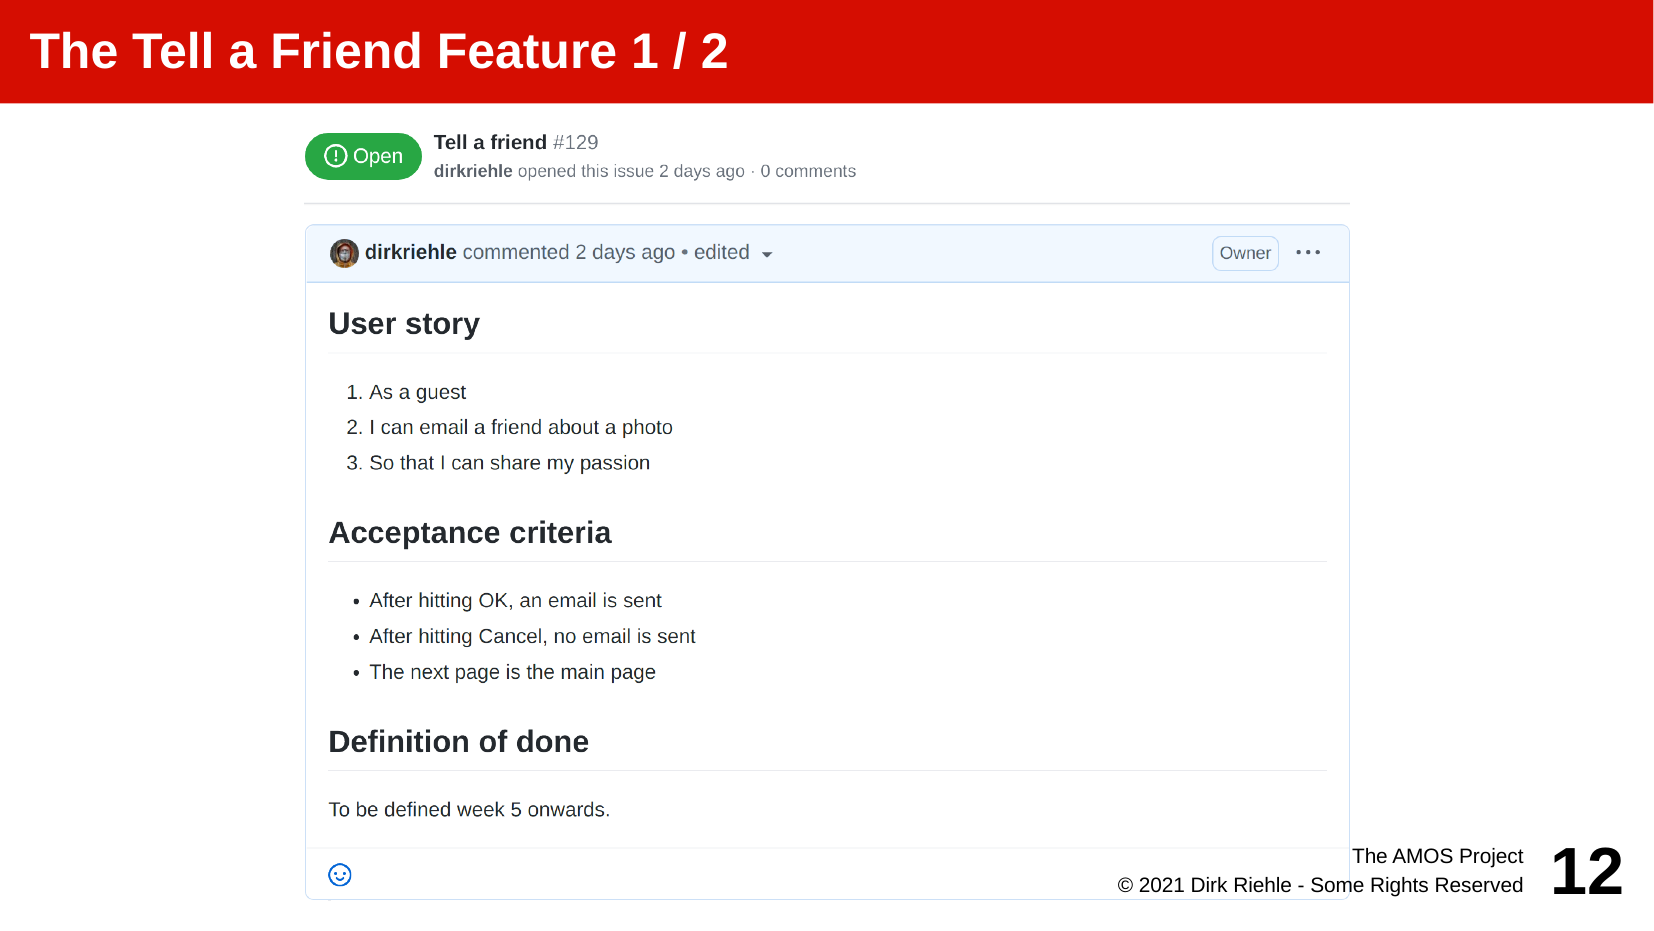

# The Tell a Friend Feature 1 / 2
The AMOS Project
12
© 2021 Dirk Riehle - Some Rights Reserved